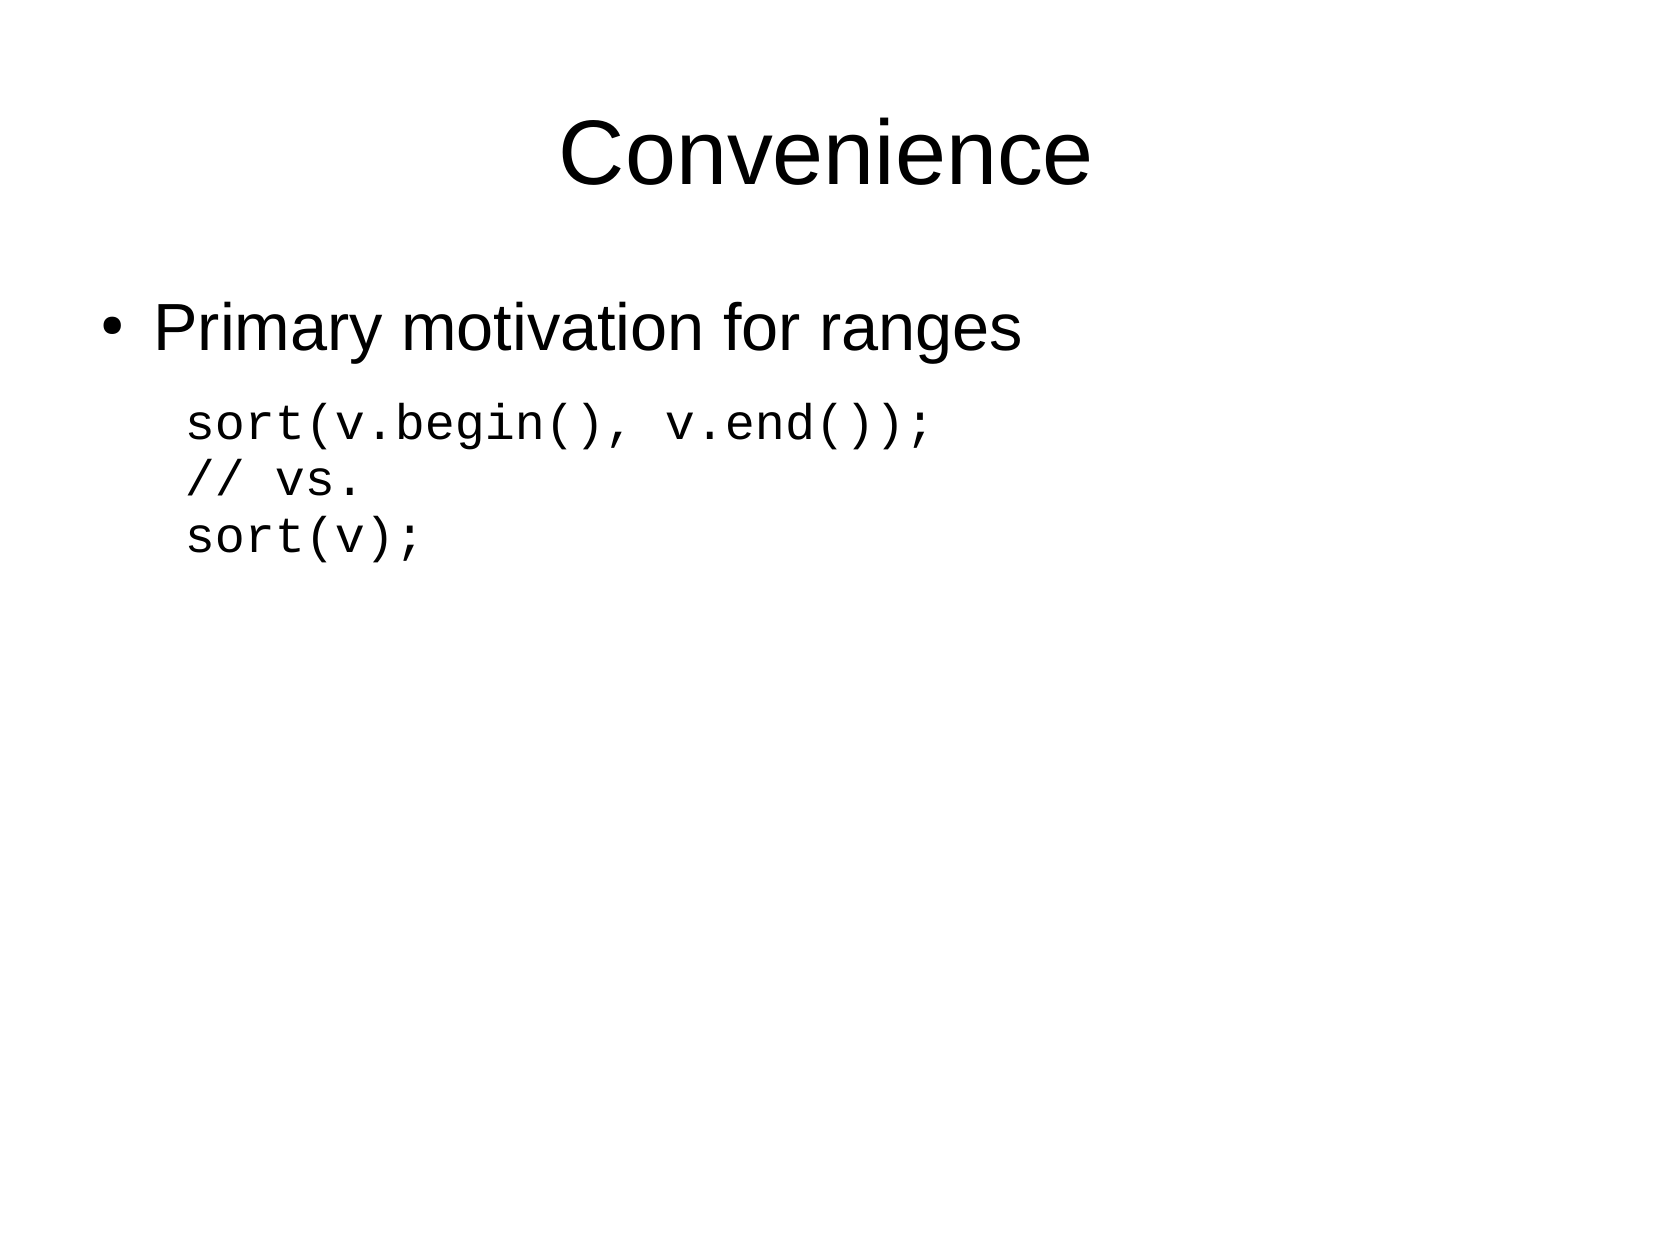

# Convenience
Primary motivation for ranges
sort(v.begin(), v.end());
// vs.
sort(v);